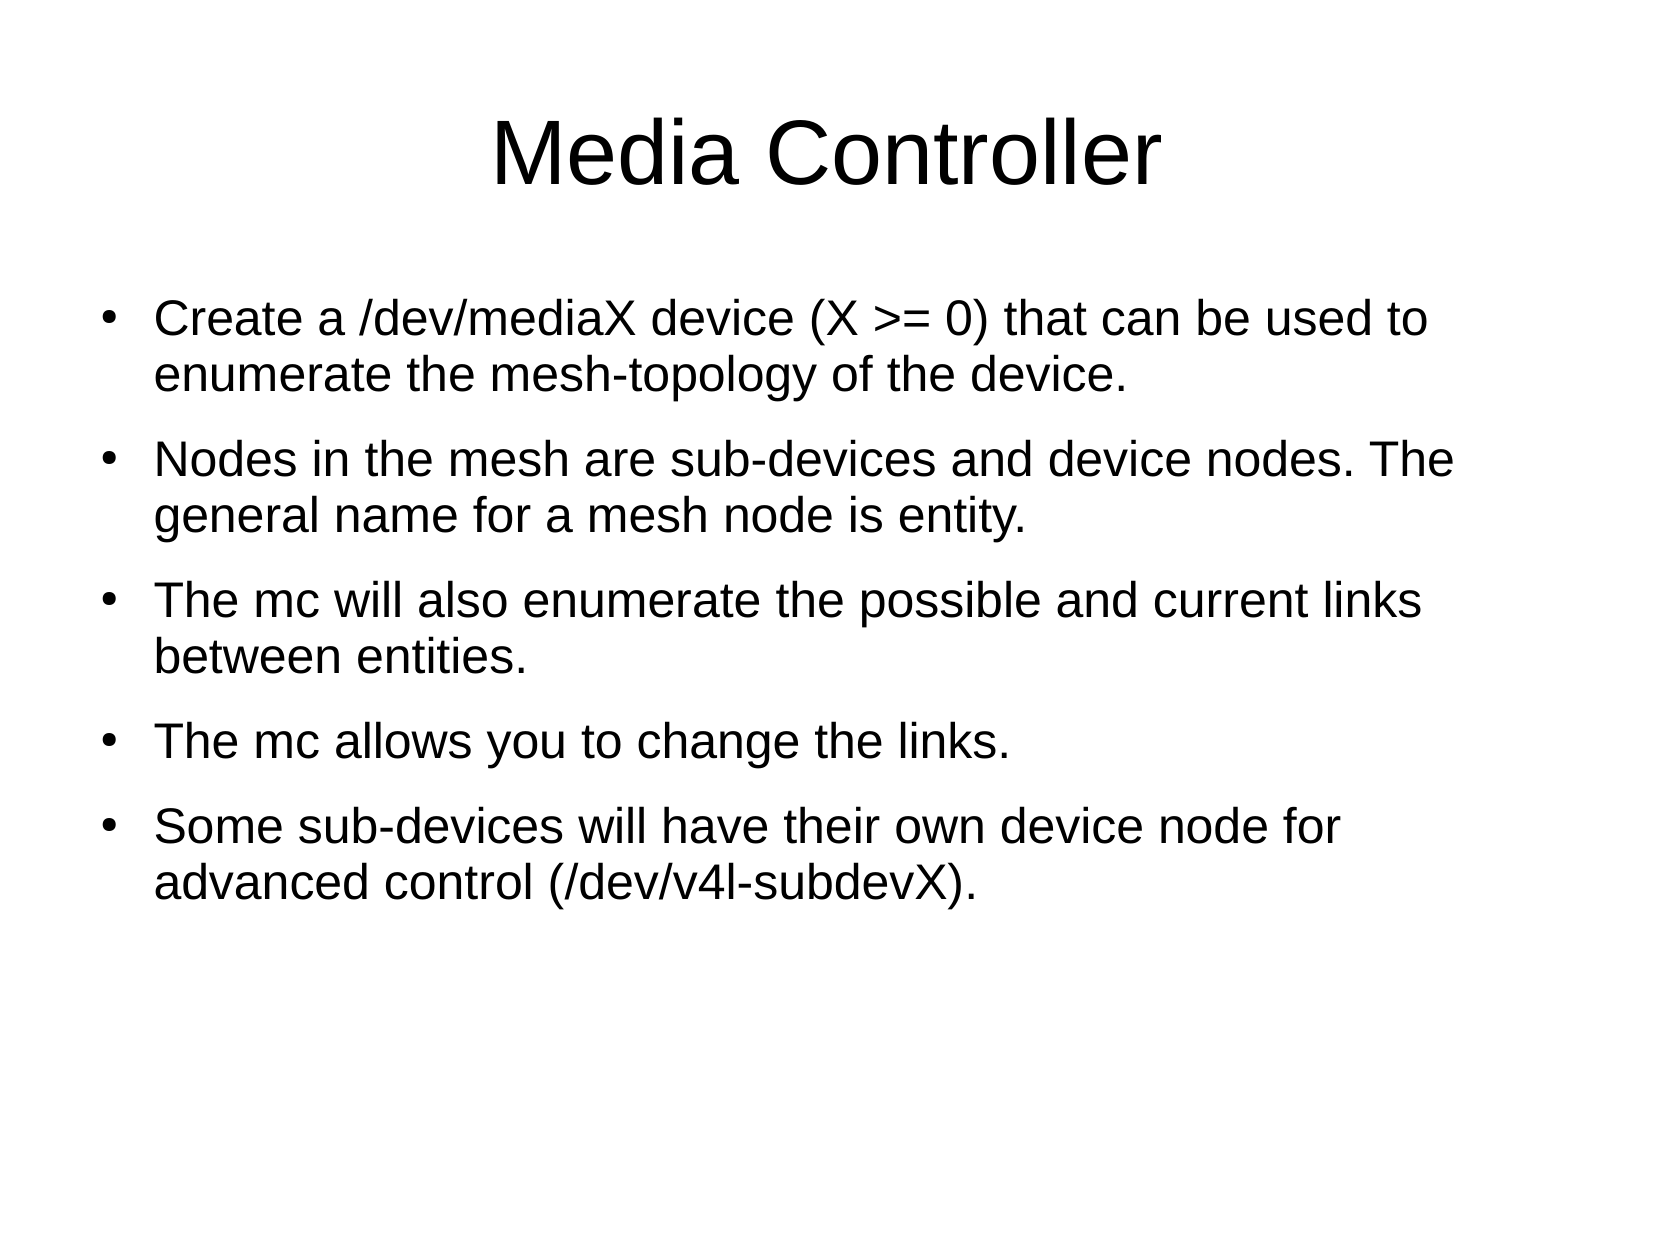

# Media Controller
Create a /dev/mediaX device (X >= 0) that can be used to enumerate the mesh-topology of the device.
Nodes in the mesh are sub-devices and device nodes. The general name for a mesh node is entity.
The mc will also enumerate the possible and current links between entities.
The mc allows you to change the links.
Some sub-devices will have their own device node for advanced control (/dev/v4l-subdevX).